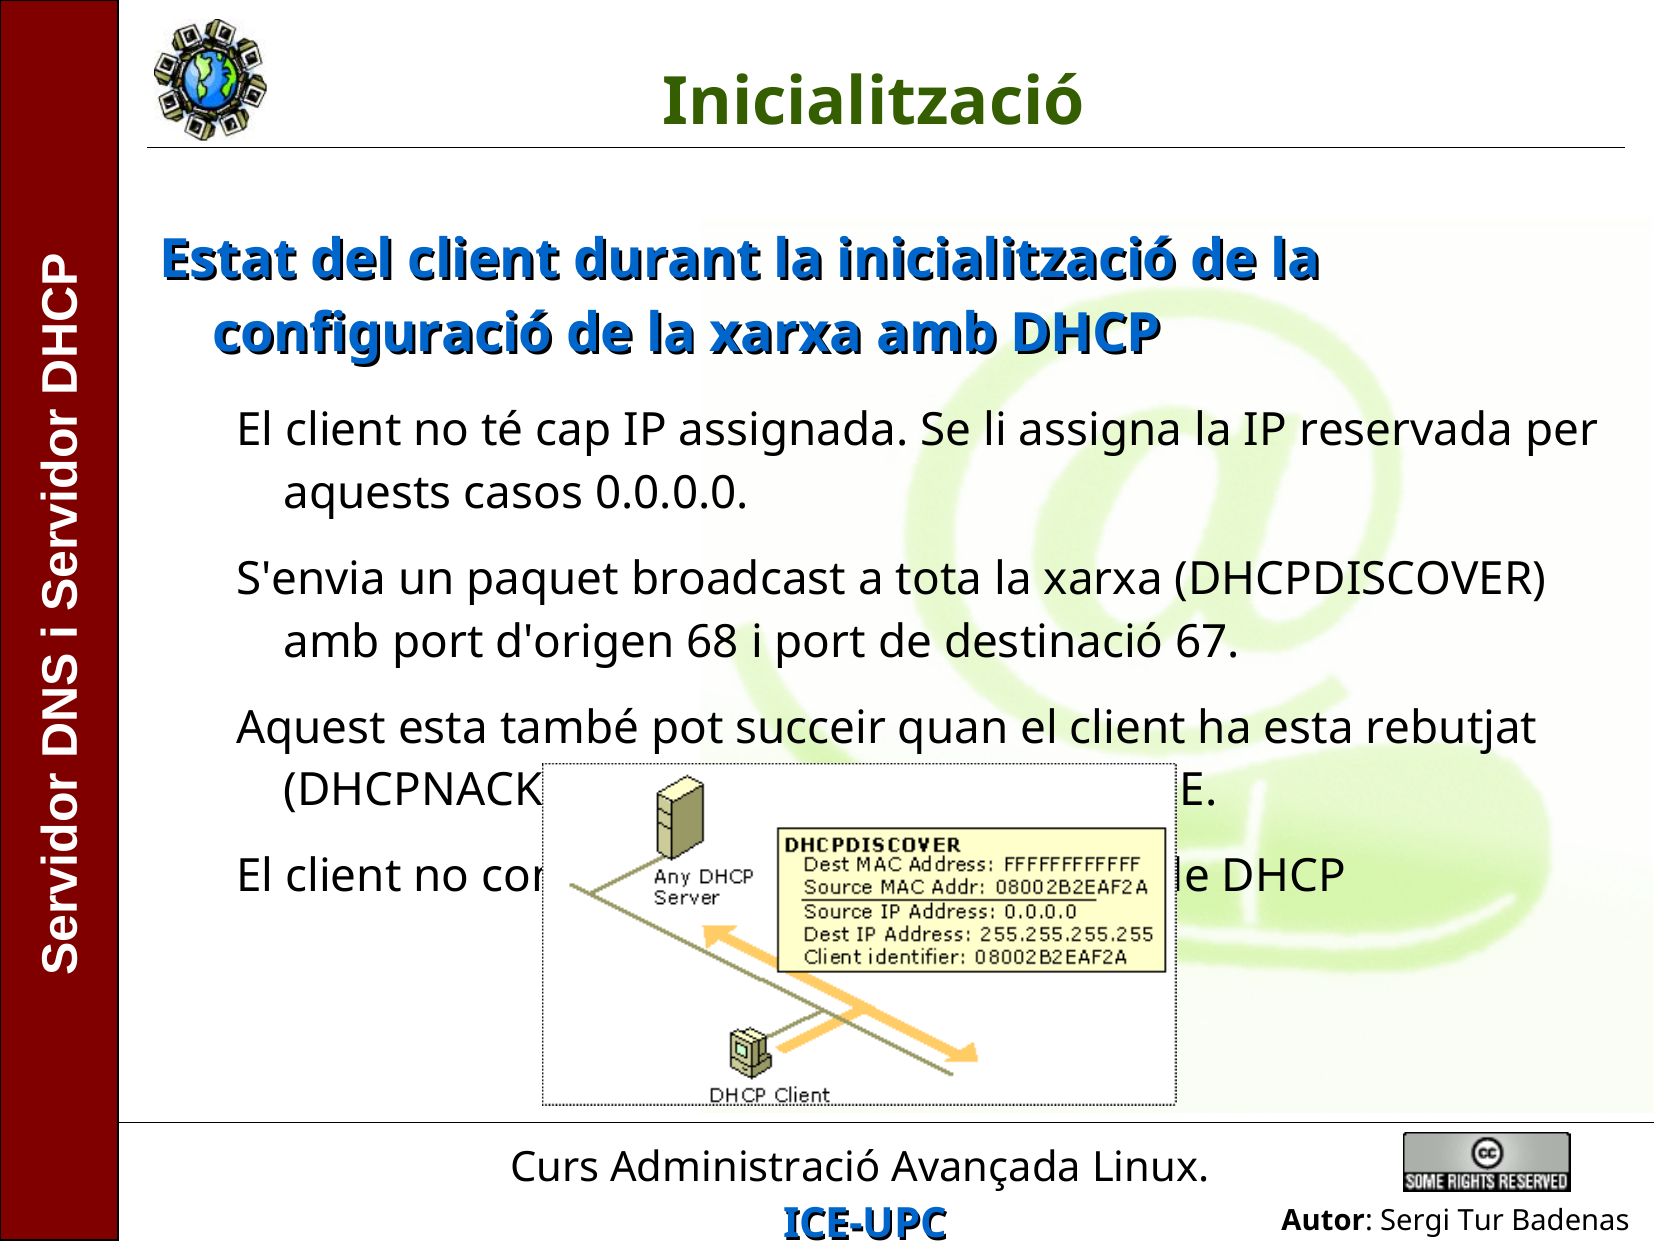

# Inicialització
Estat del client durant la inicialització de la configuració de la xarxa amb DHCP
El client no té cap IP assignada. Se li assigna la IP reservada per aquests casos 0.0.0.0.
S'envia un paquet broadcast a tota la xarxa (DHCPDISCOVER) amb port d'origen 68 i port de destinació 67.
Aquest esta també pot succeir quan el client ha esta rebutjat (DHCPNACK) o després d'un DHCPRELEASE.
El client no coneix l'adreça de cap servidor de DHCP